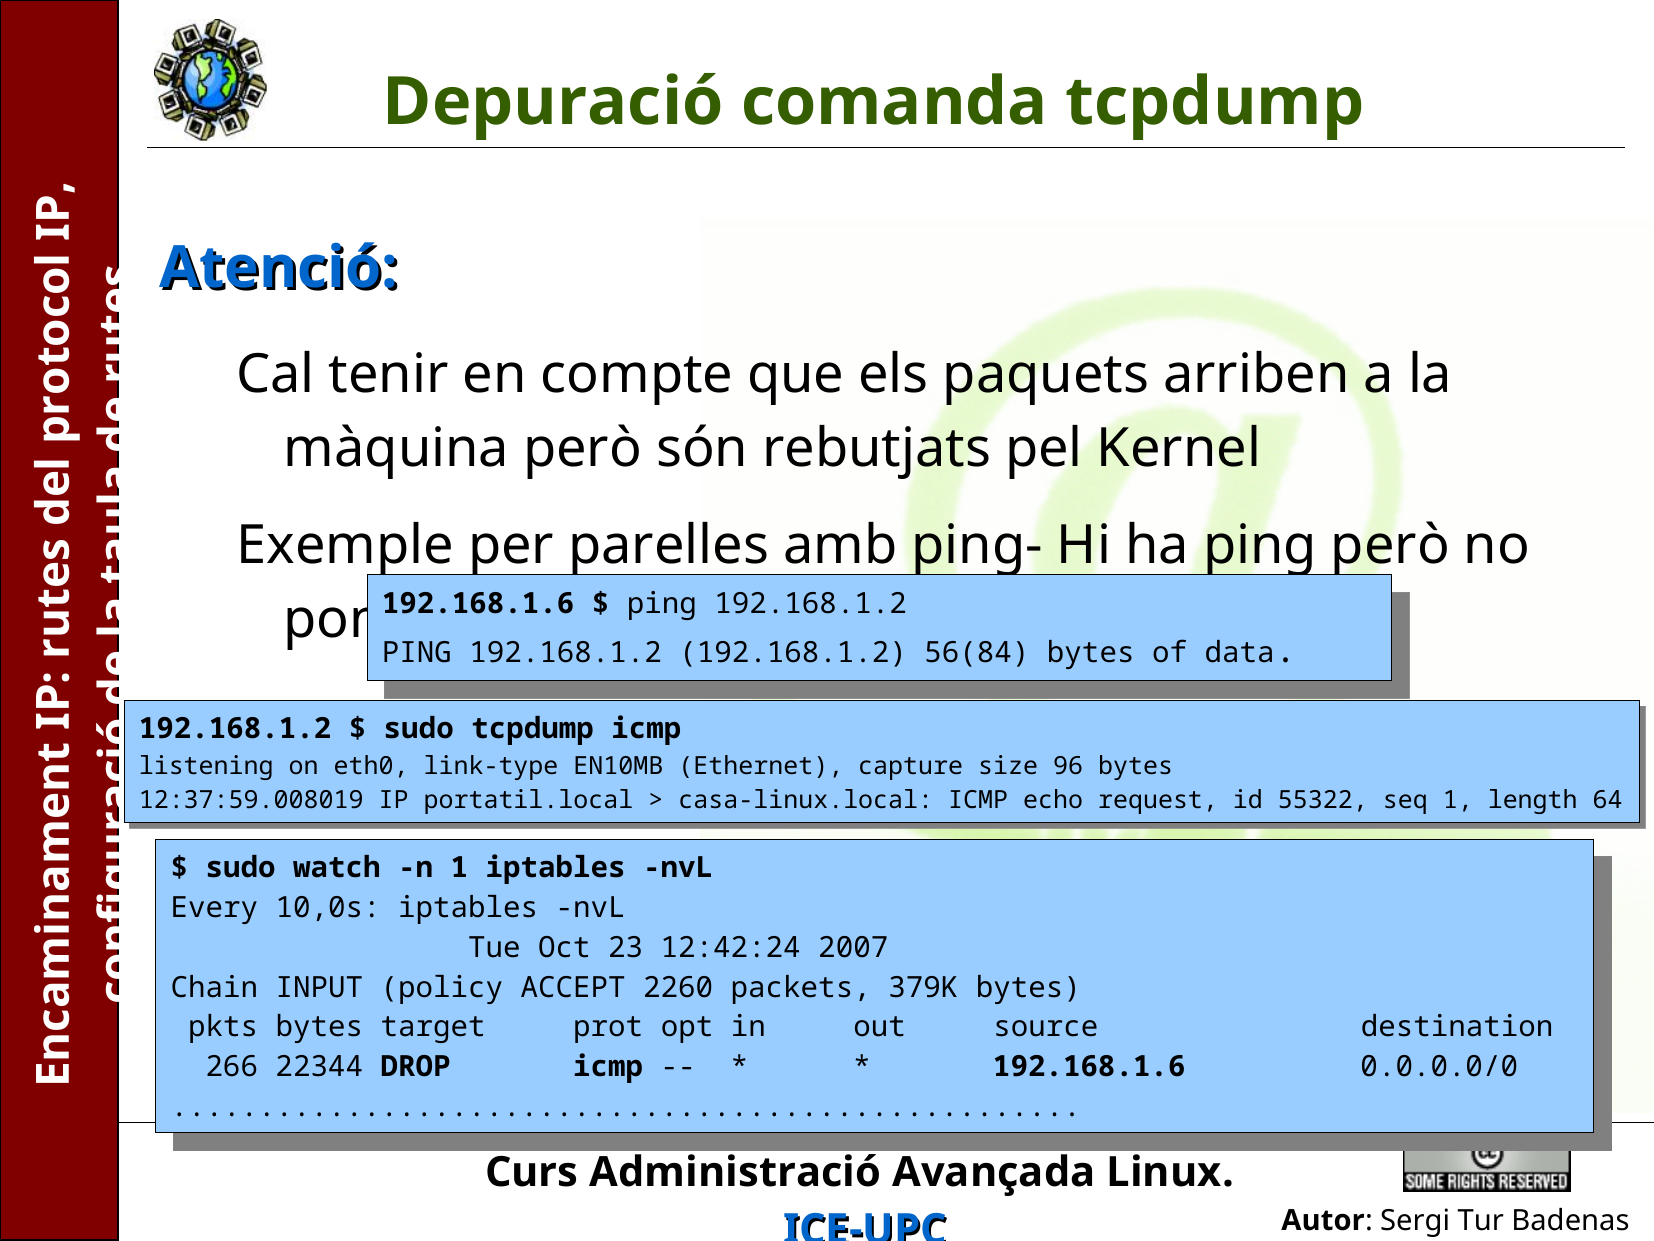

# Depuració comanda tcpdump
Atenció:
Cal tenir en compte que els paquets arriben a la màquina però són rebutjats pel Kernel
Exemple per parelles amb ping- Hi ha ping però no pong!
192.168.1.6 $ ping 192.168.1.2
PING 192.168.1.2 (192.168.1.2) 56(84) bytes of data.
192.168.1.2 $ sudo tcpdump icmp
listening on eth0, link-type EN10MB (Ethernet), capture size 96 bytes
12:37:59.008019 IP portatil.local > casa-linux.local: ICMP echo request, id 55322, seq 1, length 64
$ sudo watch -n 1 iptables -nvL
Every 10,0s: iptables -nvL Tue Oct 23 12:42:24 2007
Chain INPUT (policy ACCEPT 2260 packets, 379K bytes)
 pkts bytes target prot opt in out source destination
 266 22344 DROP icmp -- * * 192.168.1.6 0.0.0.0/0
....................................................